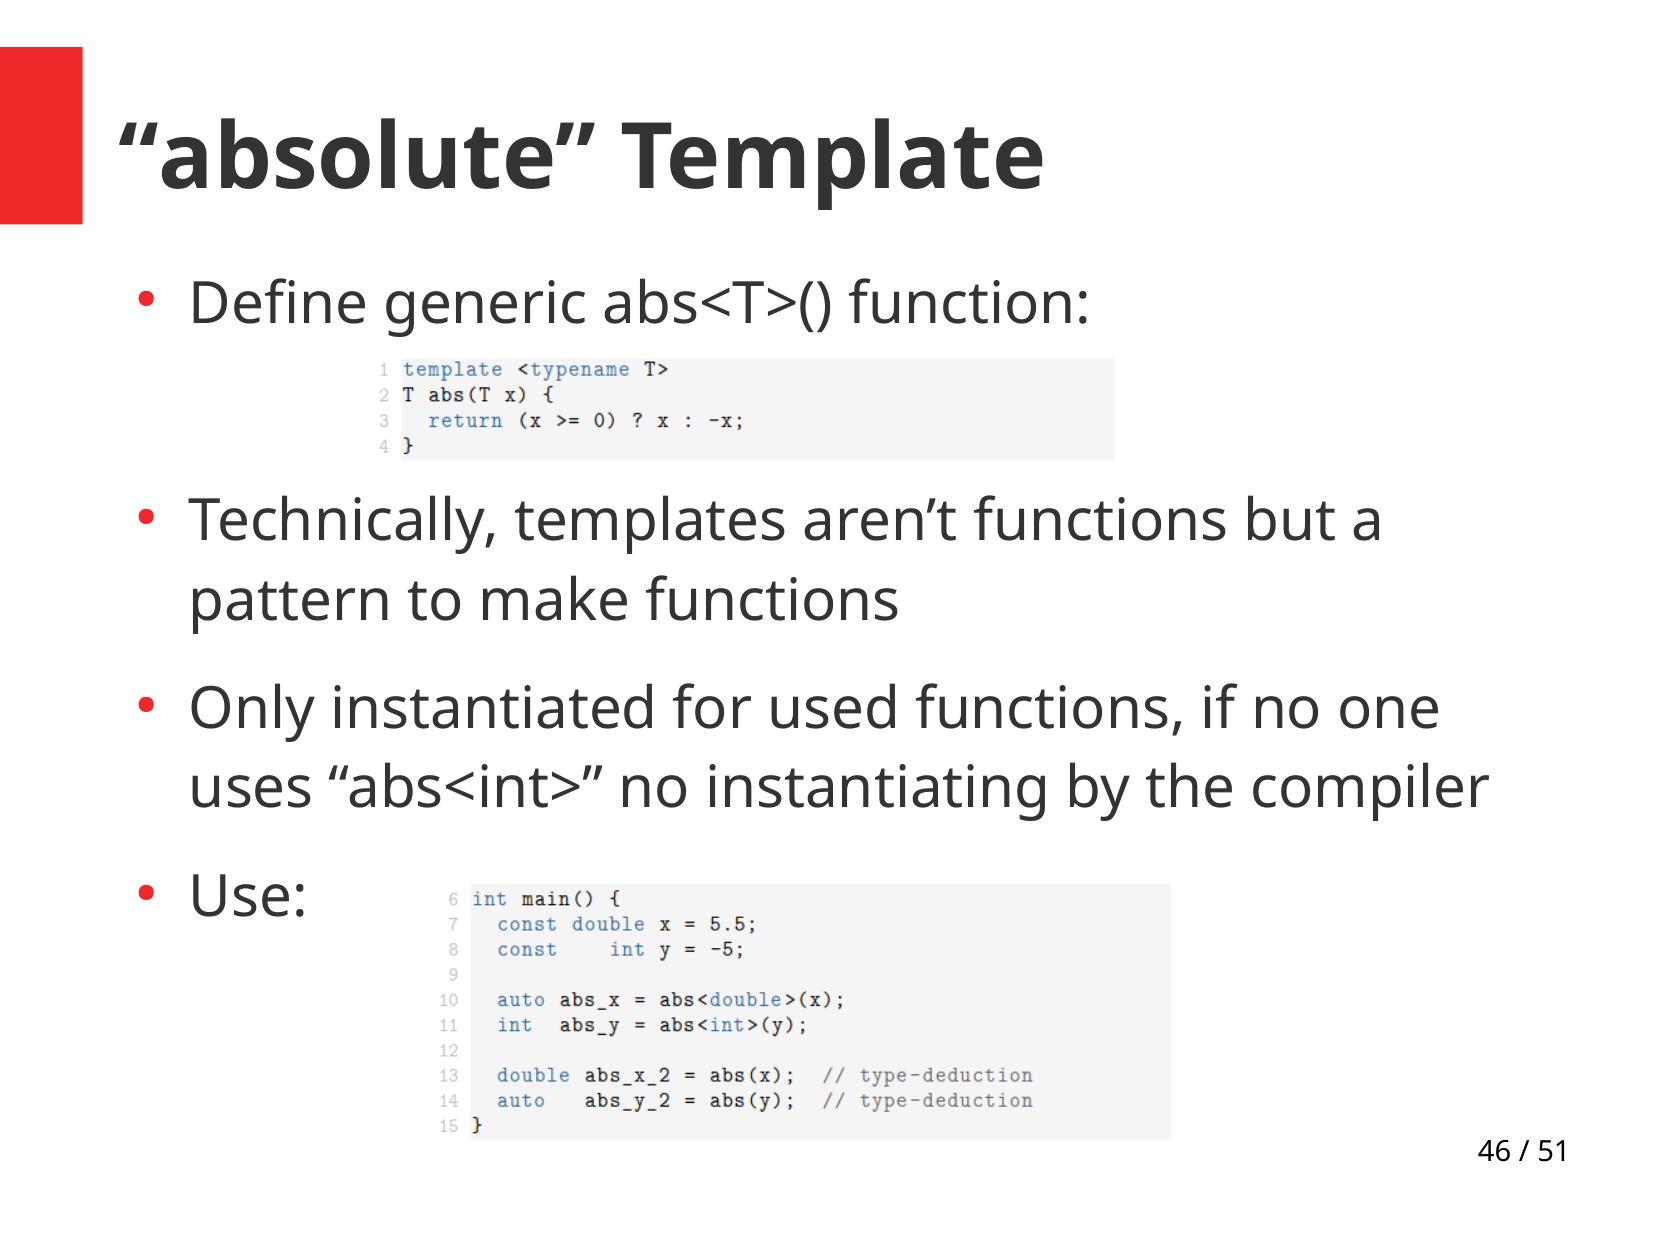

# “absolute” Template
Define generic abs<T>() function:
Technically, templates aren’t functions but a pattern to make functions
Only instantiated for used functions, if no one uses “abs<int>” no instantiating by the compiler
Use:
46